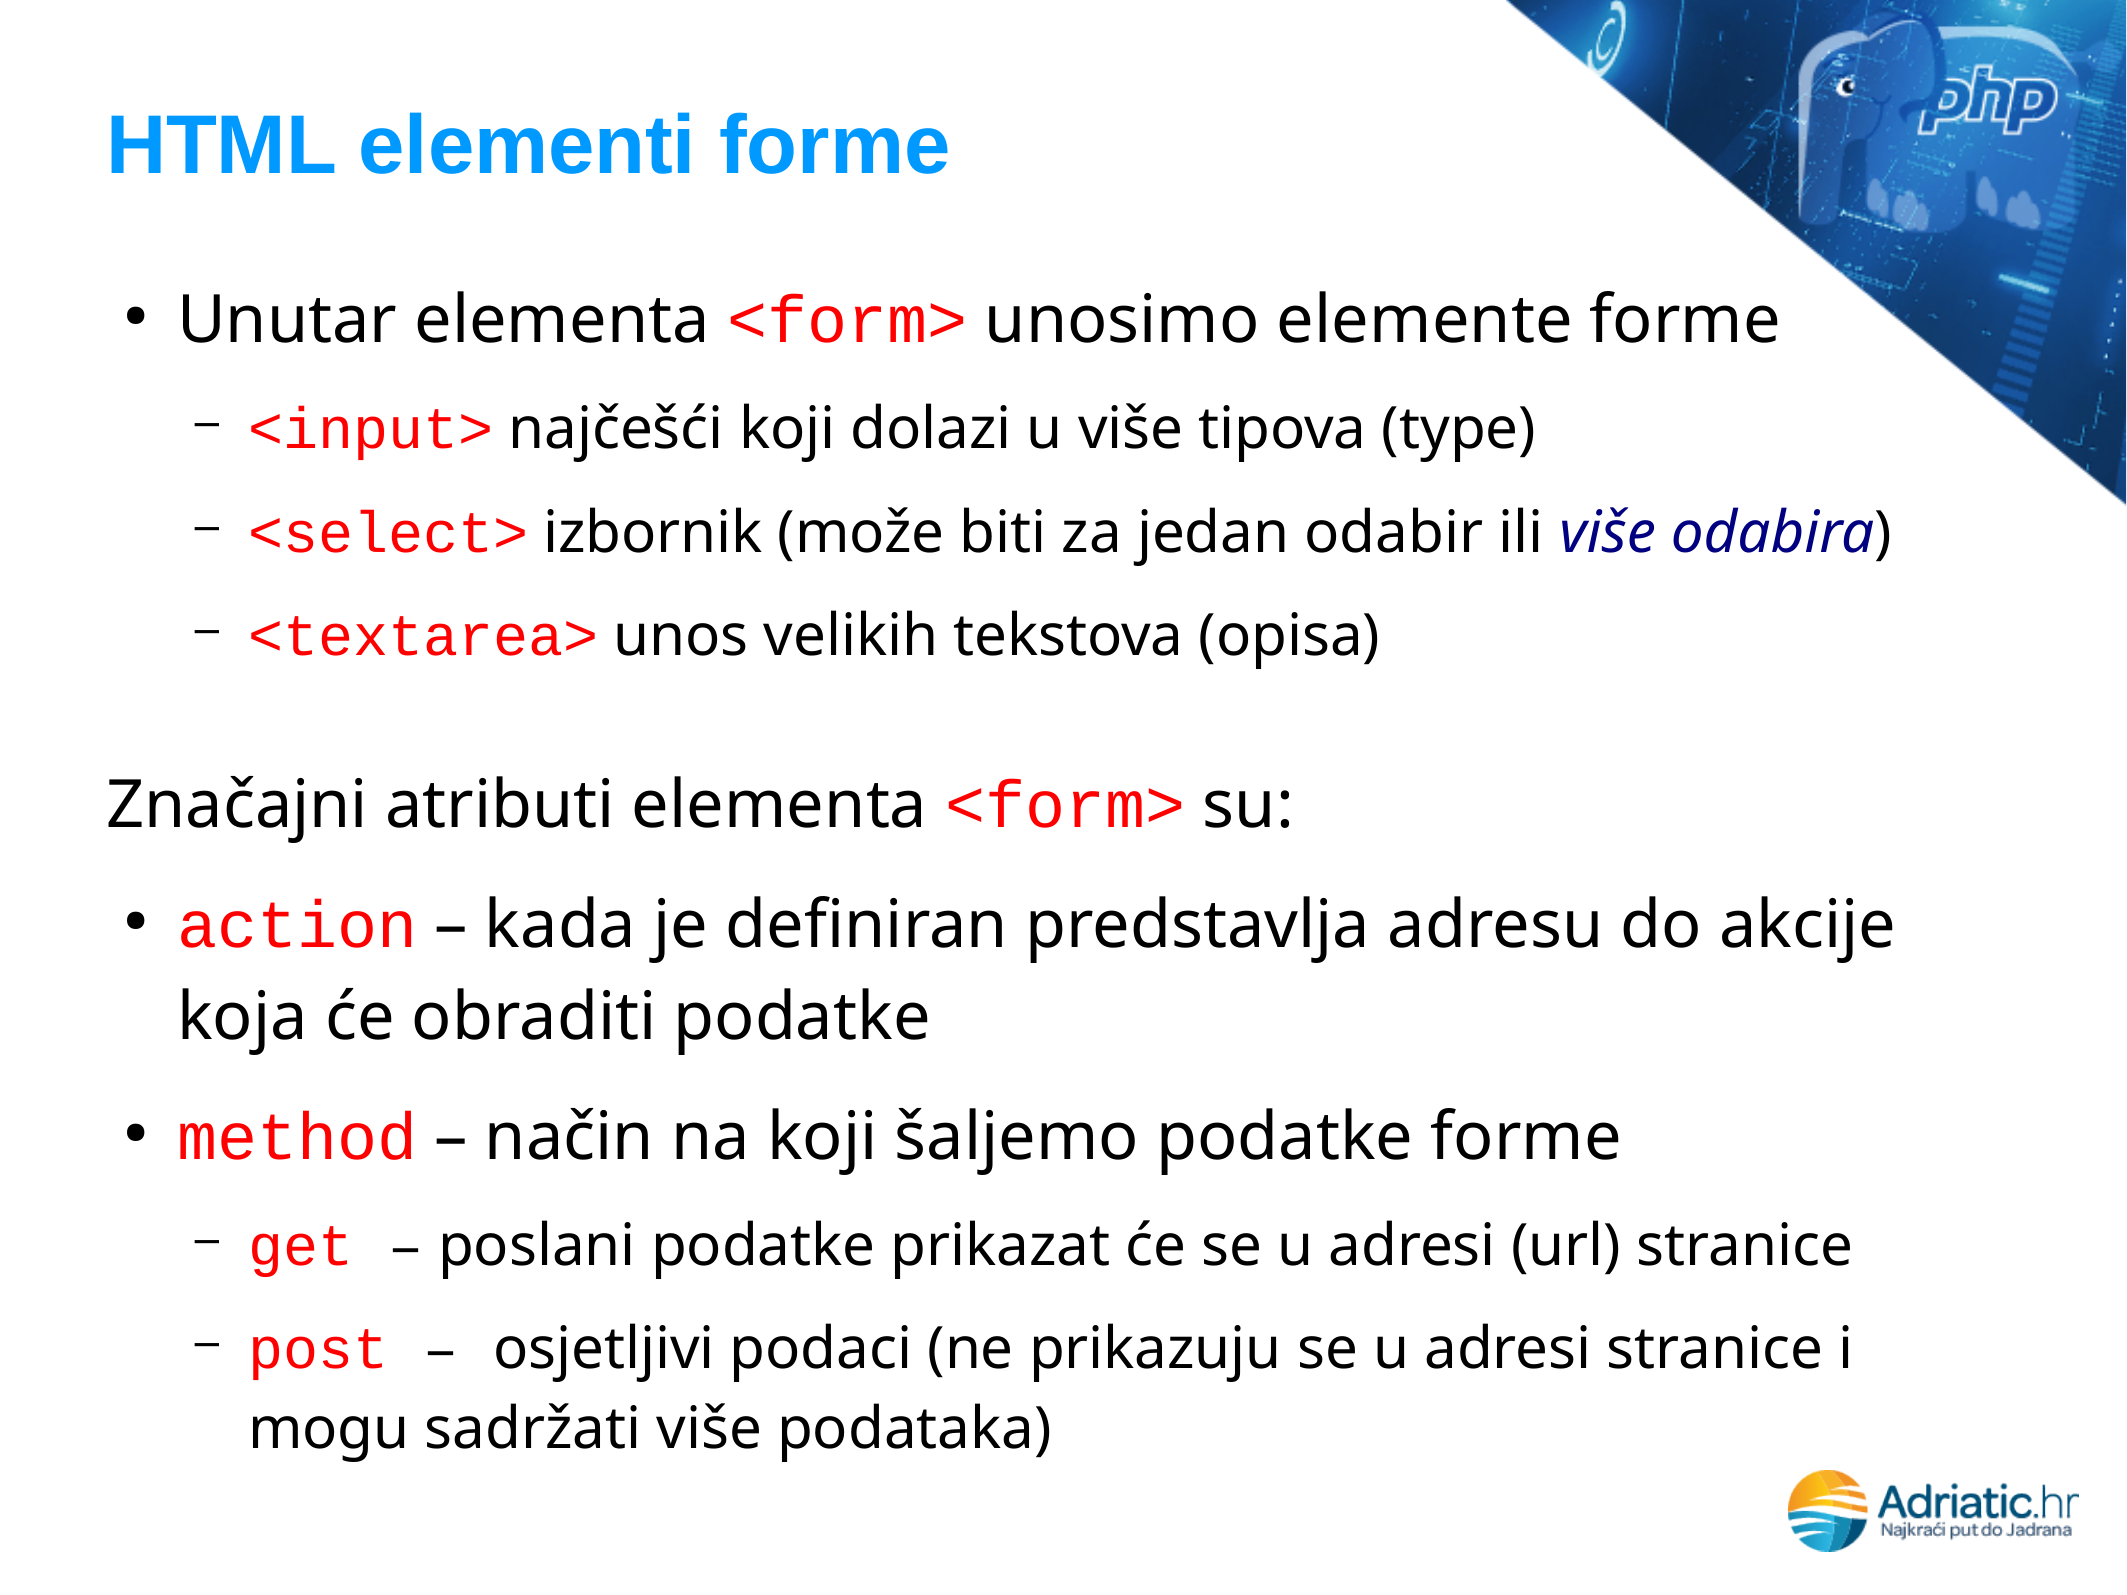

# HTML elementi forme
Unutar elementa <form> unosimo elemente forme
<input> najčešći koji dolazi u više tipova (type)
<select> izbornik (može biti za jedan odabir ili više odabira)
<textarea> unos velikih tekstova (opisa)
Značajni atributi elementa <form> su:
action – kada je definiran predstavlja adresu do akcije koja će obraditi podatke
method – način na koji šaljemo podatke forme
get – poslani podatke prikazat će se u adresi (url) stranice
post – osjetljivi podaci (ne prikazuju se u adresi stranice i mogu sadržati više podataka)